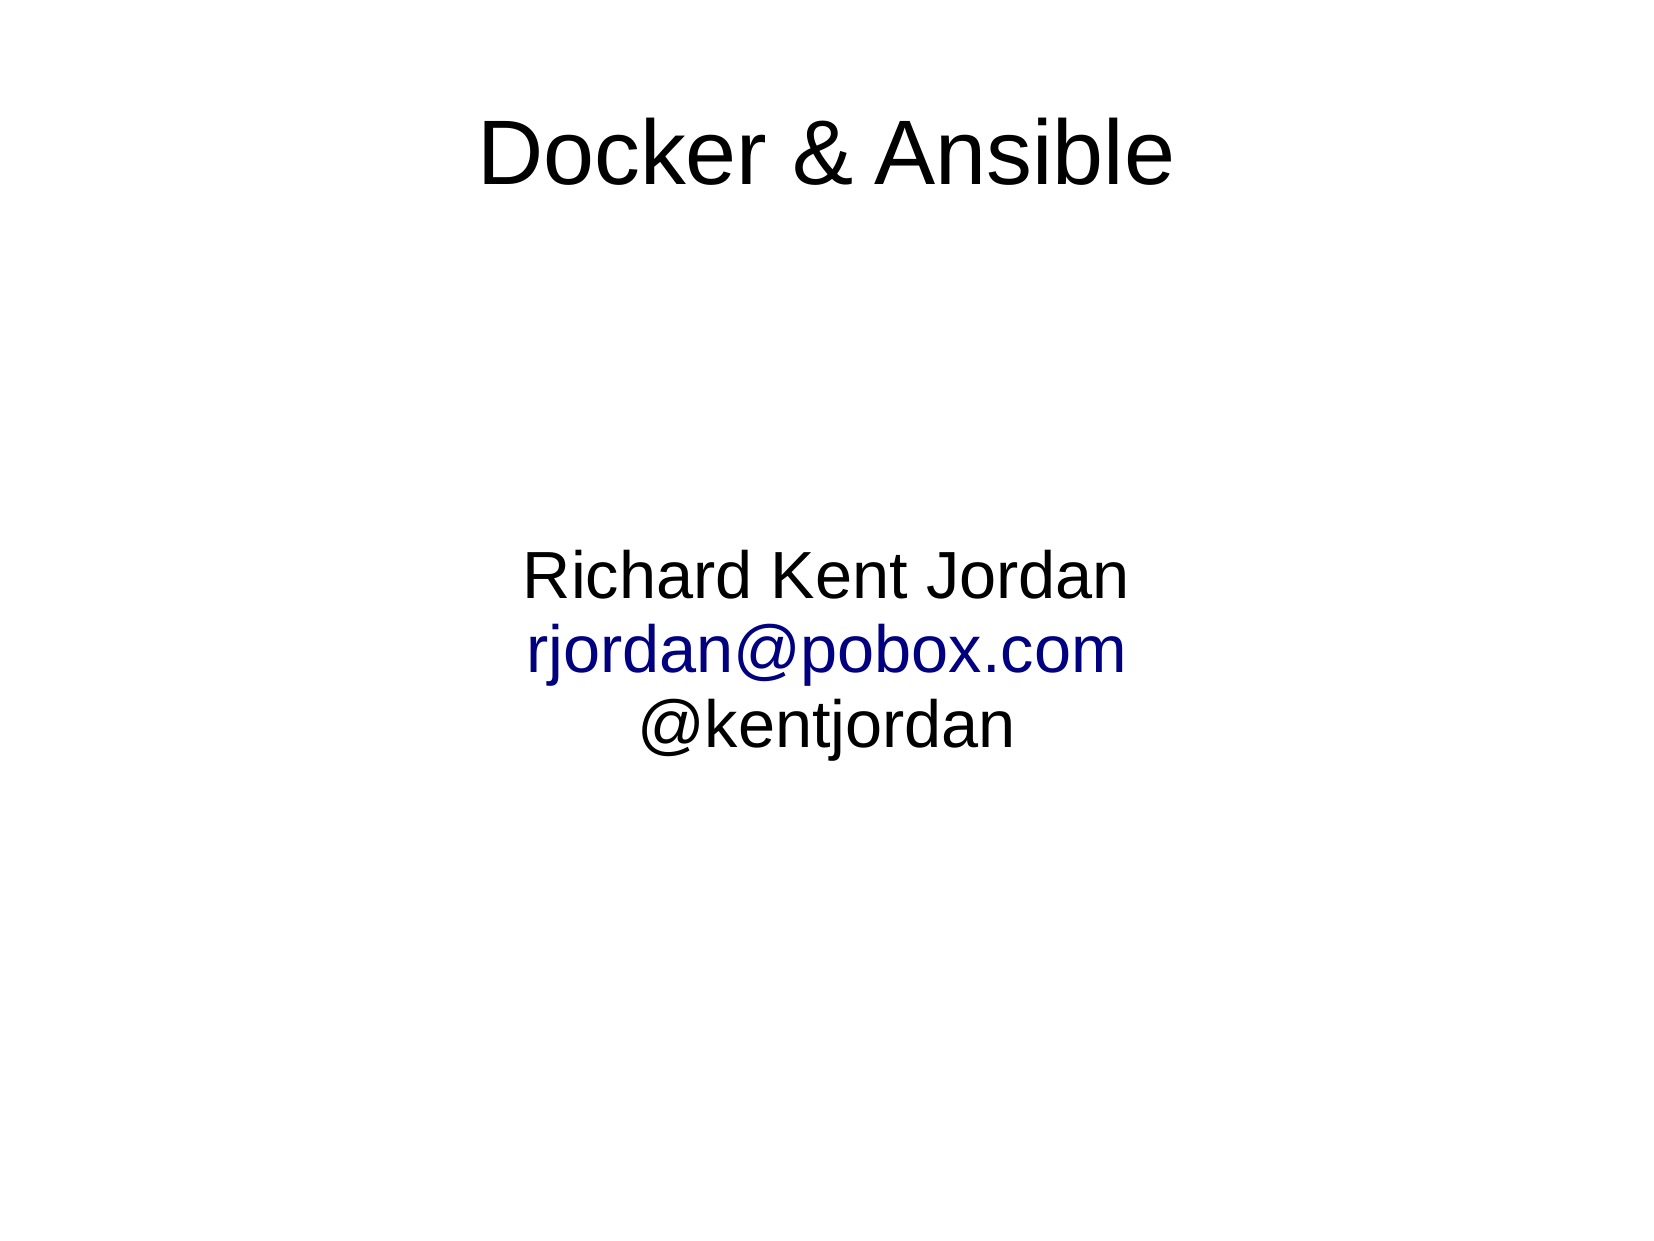

# Docker & Ansible
Richard Kent Jordan
rjordan@pobox.com
@kentjordan